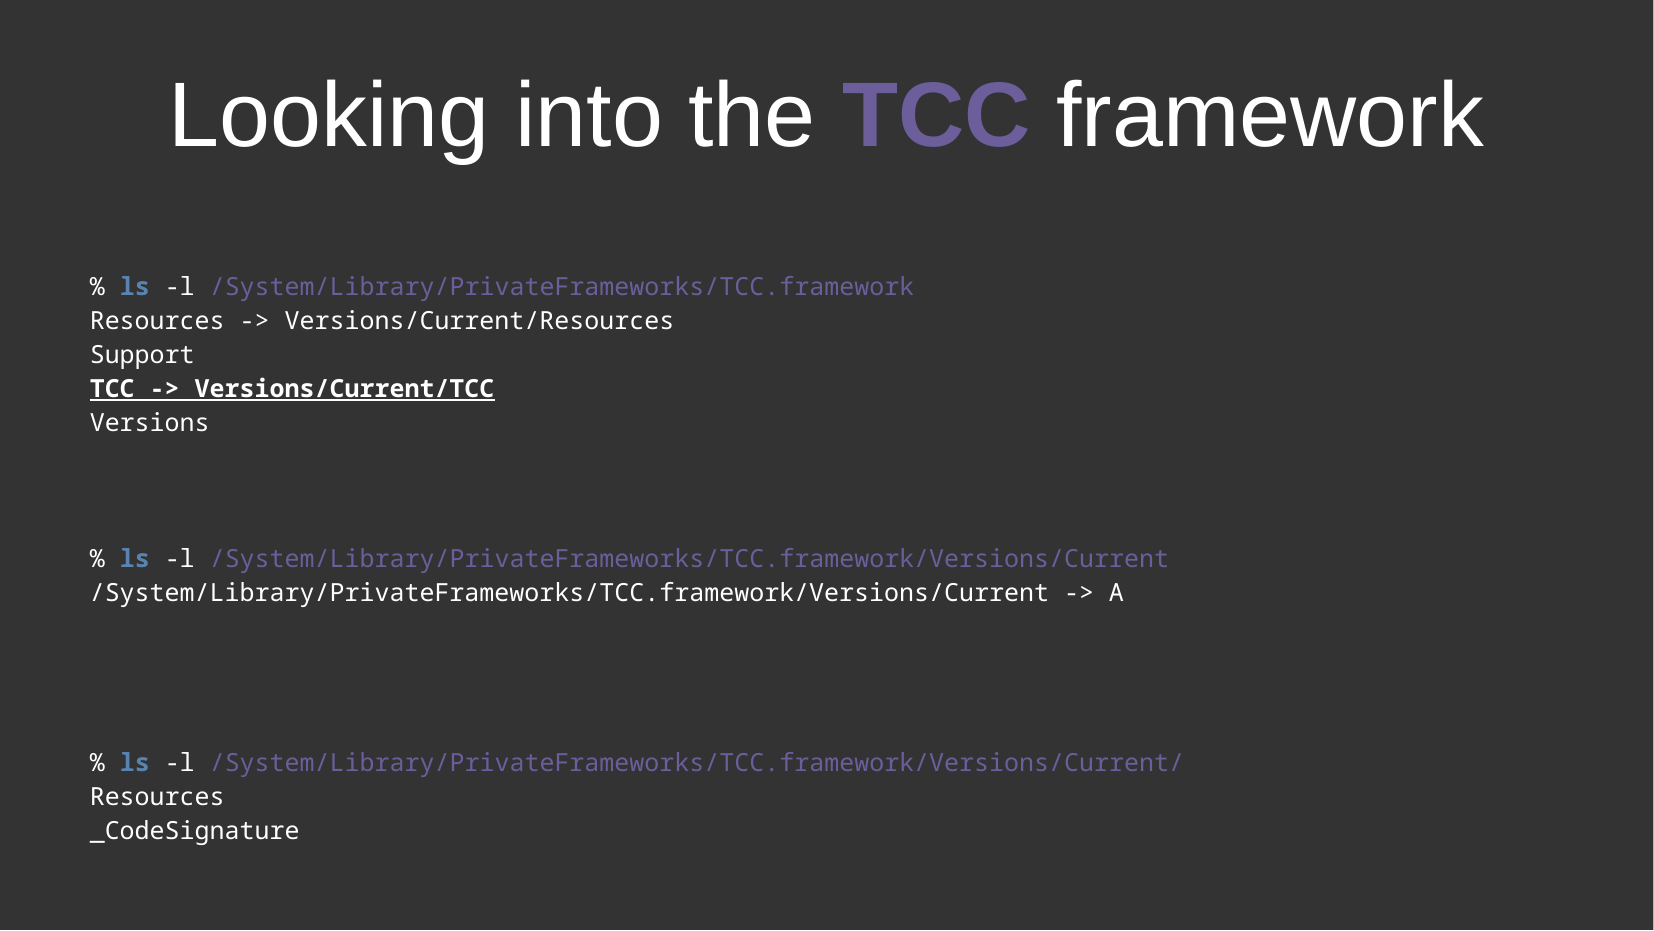

# Looking into the TCC framework
% ls -l /System/Library/PrivateFrameworks/TCC.framework
Resources -> Versions/Current/Resources
Support
TCC -> Versions/Current/TCC
Versions
% ls -l /System/Library/PrivateFrameworks/TCC.framework/Versions/Current
/System/Library/PrivateFrameworks/TCC.framework/Versions/Current -> A
% ls -l /System/Library/PrivateFrameworks/TCC.framework/Versions/Current/
Resources
_CodeSignature